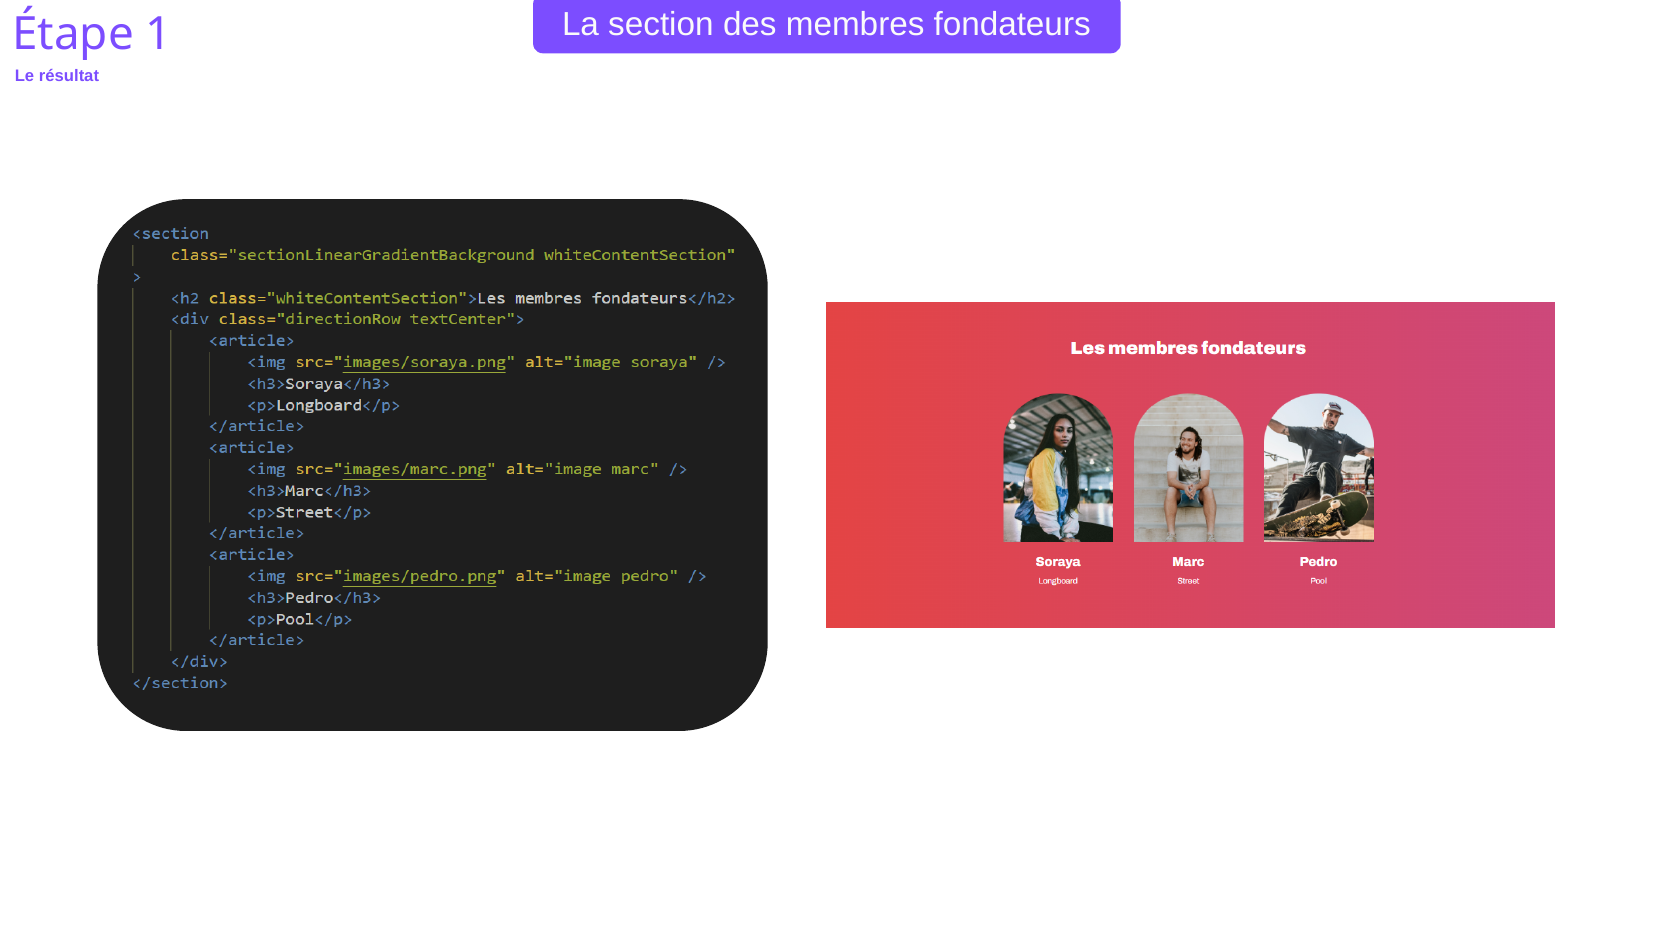

La section des membres fondateurs
# Étape 1
Le résultat